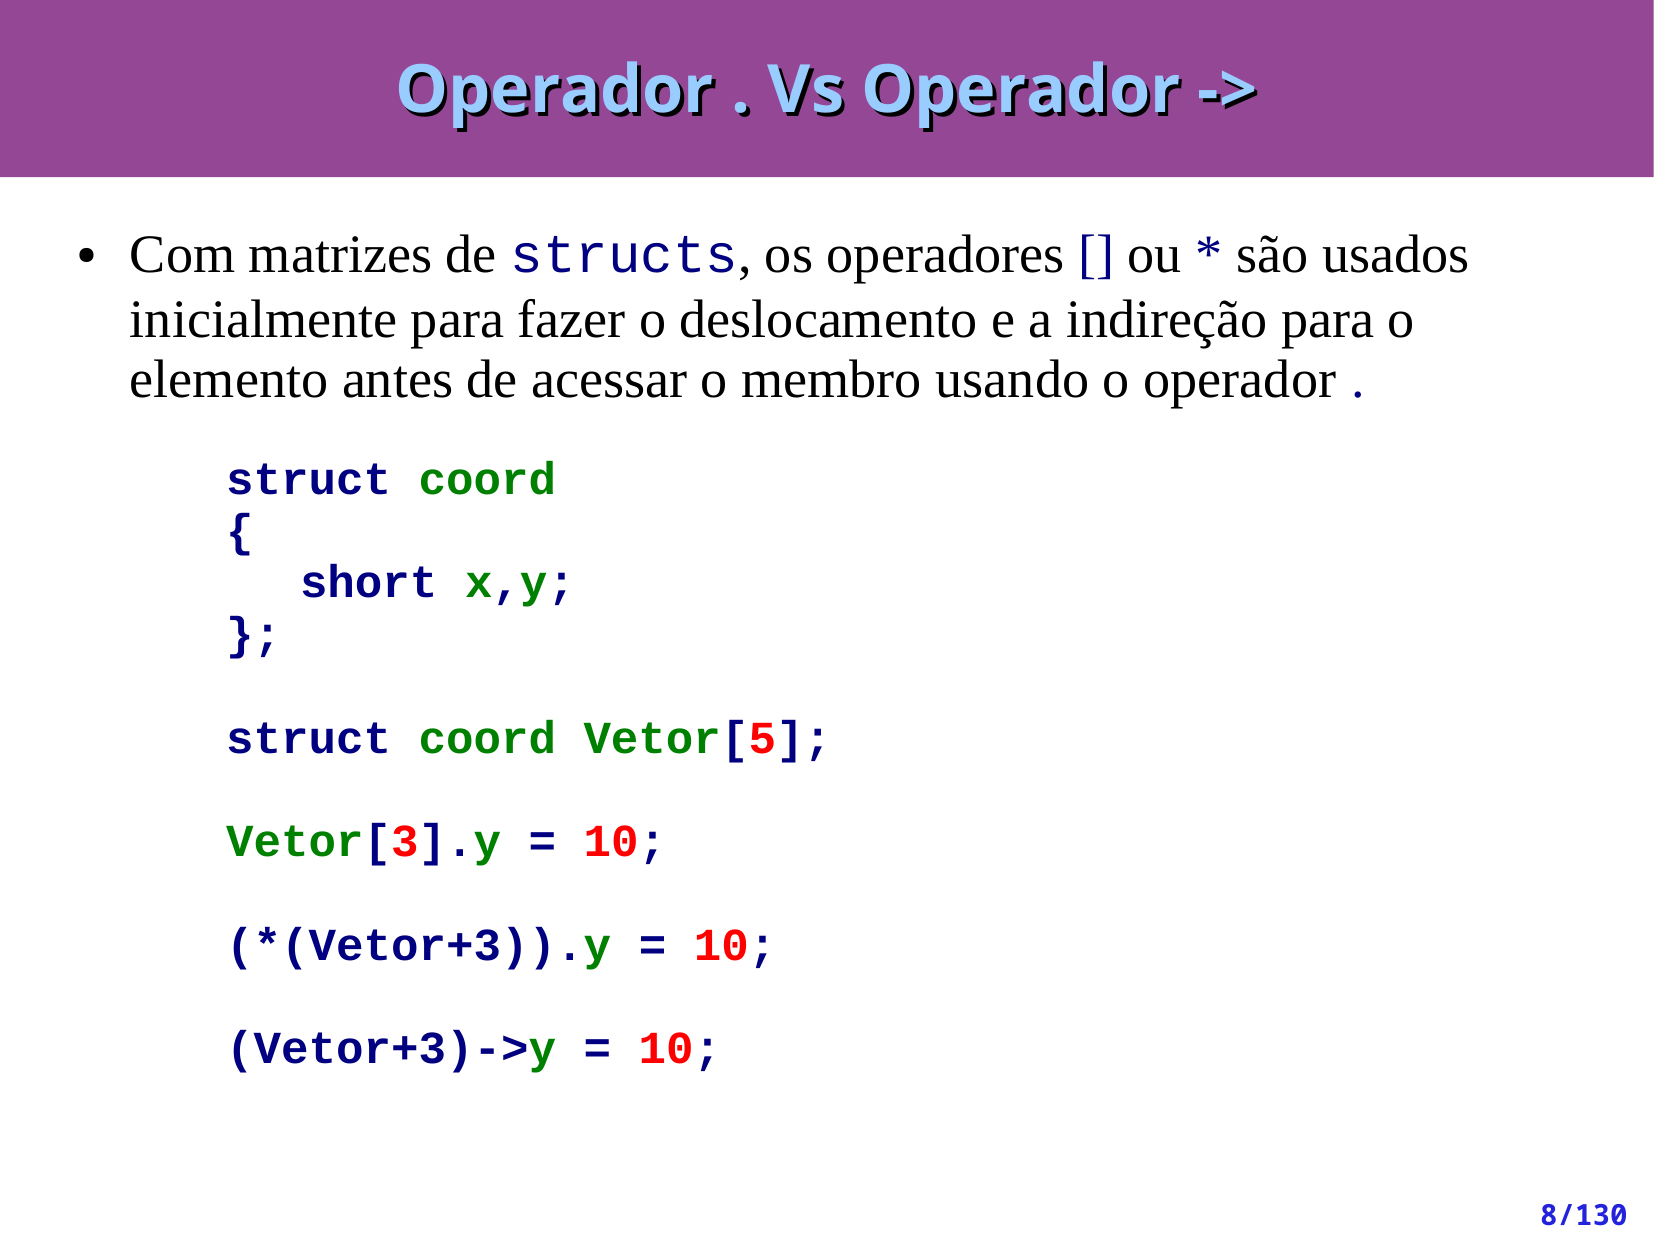

# Operador . Vs Operador ->
Com matrizes de structs, os operadores [] ou * são usados inicialmente para fazer o deslocamento e a indireção para o elemento antes de acessar o membro usando o operador .
struct coord
{
	short x,y;
};
struct coord Vetor[5];
Vetor[3].y = 10;
(*(Vetor+3)).y = 10;
(Vetor+3)->y = 10;
8